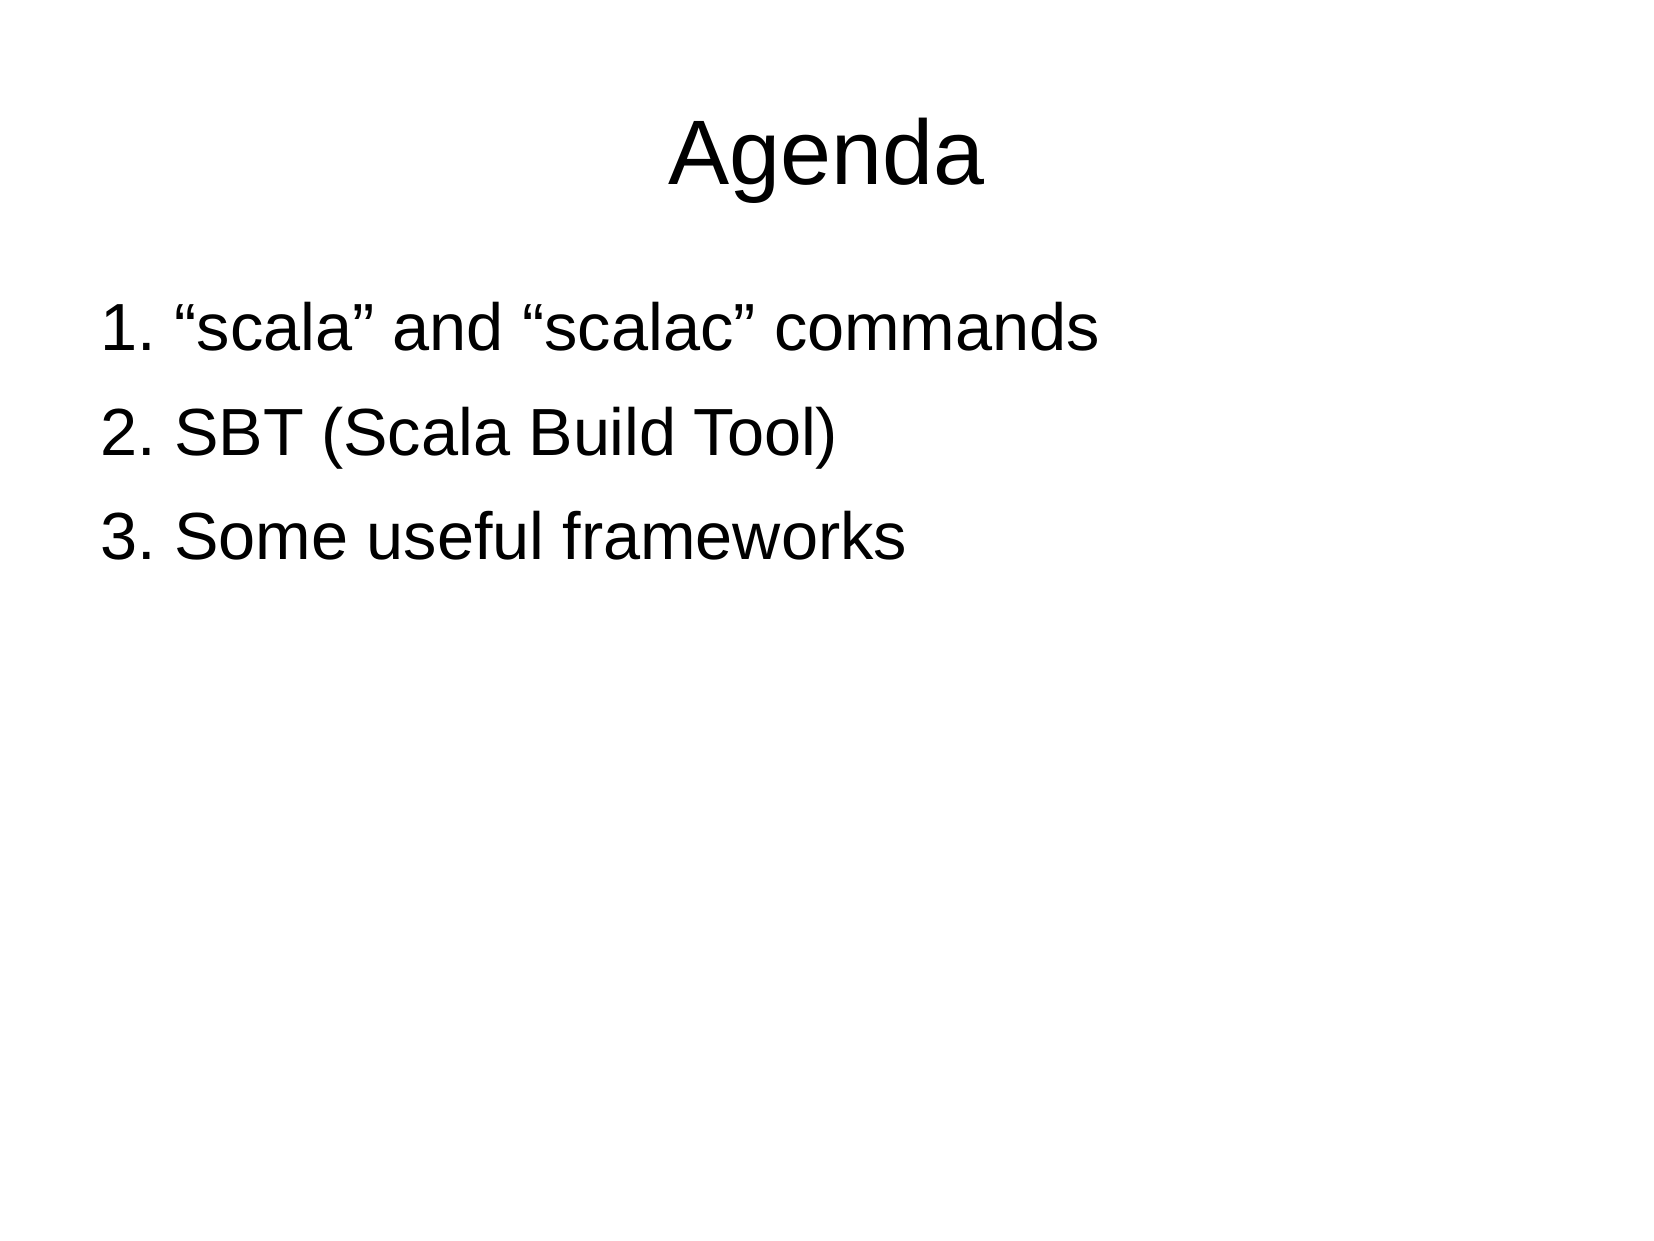

# Agenda
 “scala” and “scalac” commands
 SBT (Scala Build Tool)
 Some useful frameworks